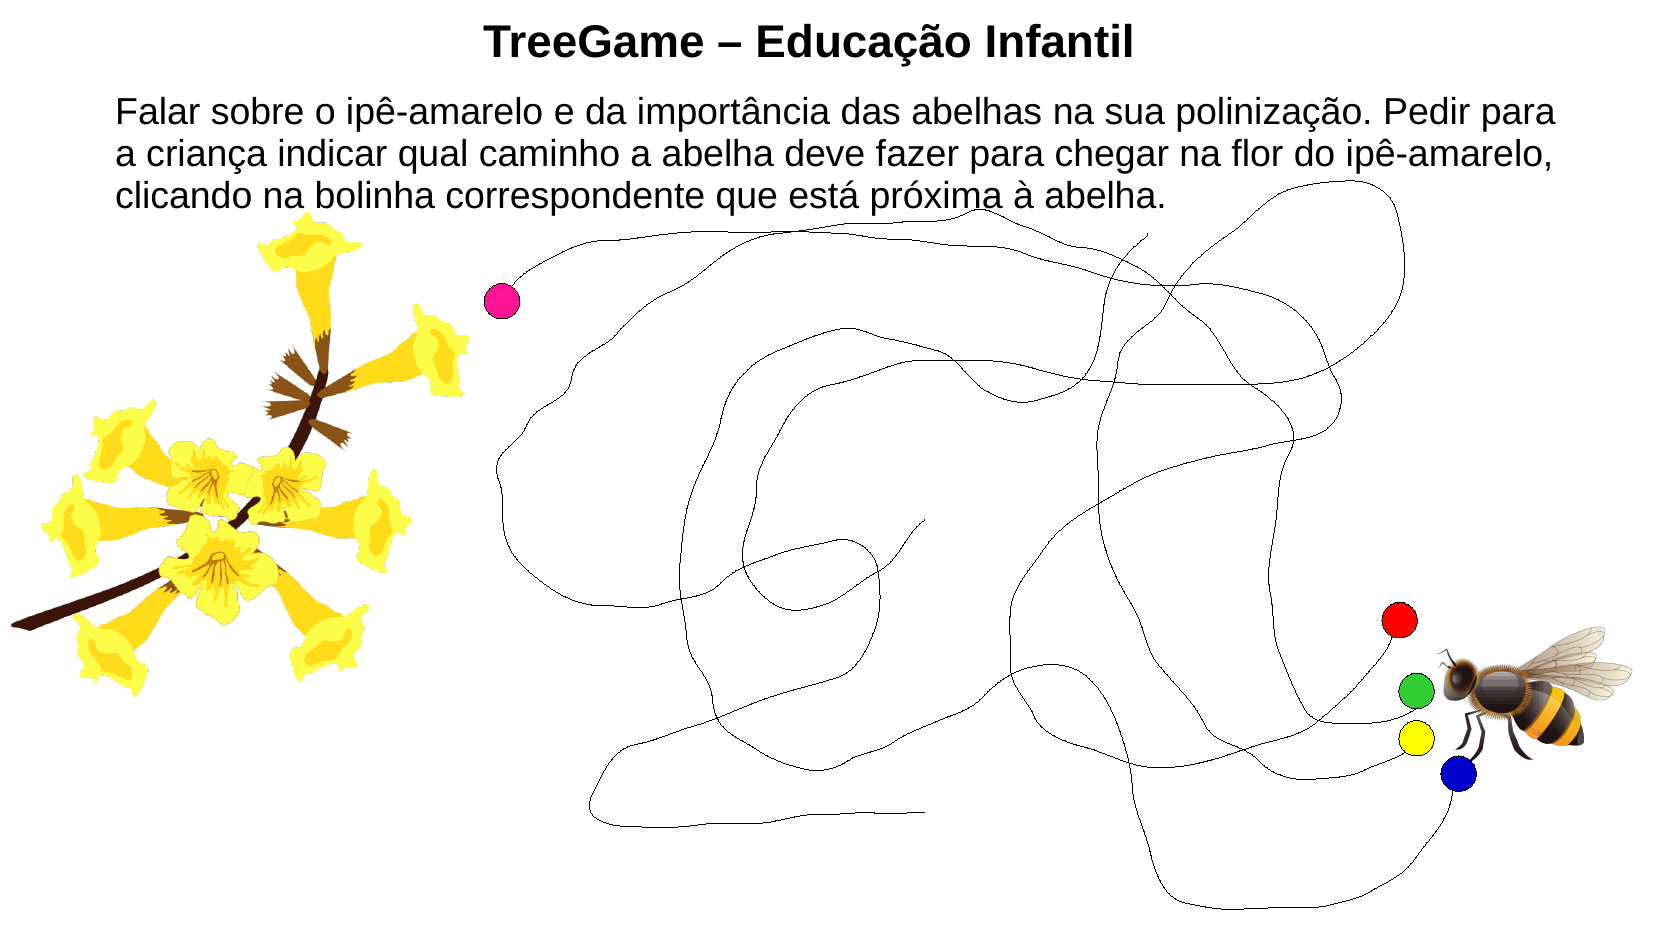

# TreeGame – Educação Infantil
Falar sobre o ipê-amarelo e da importância das abelhas na sua polinização. Pedir para a criança indicar qual caminho a abelha deve fazer para chegar na flor do ipê-amarelo, clicando na bolinha correspondente que está próxima à abelha.